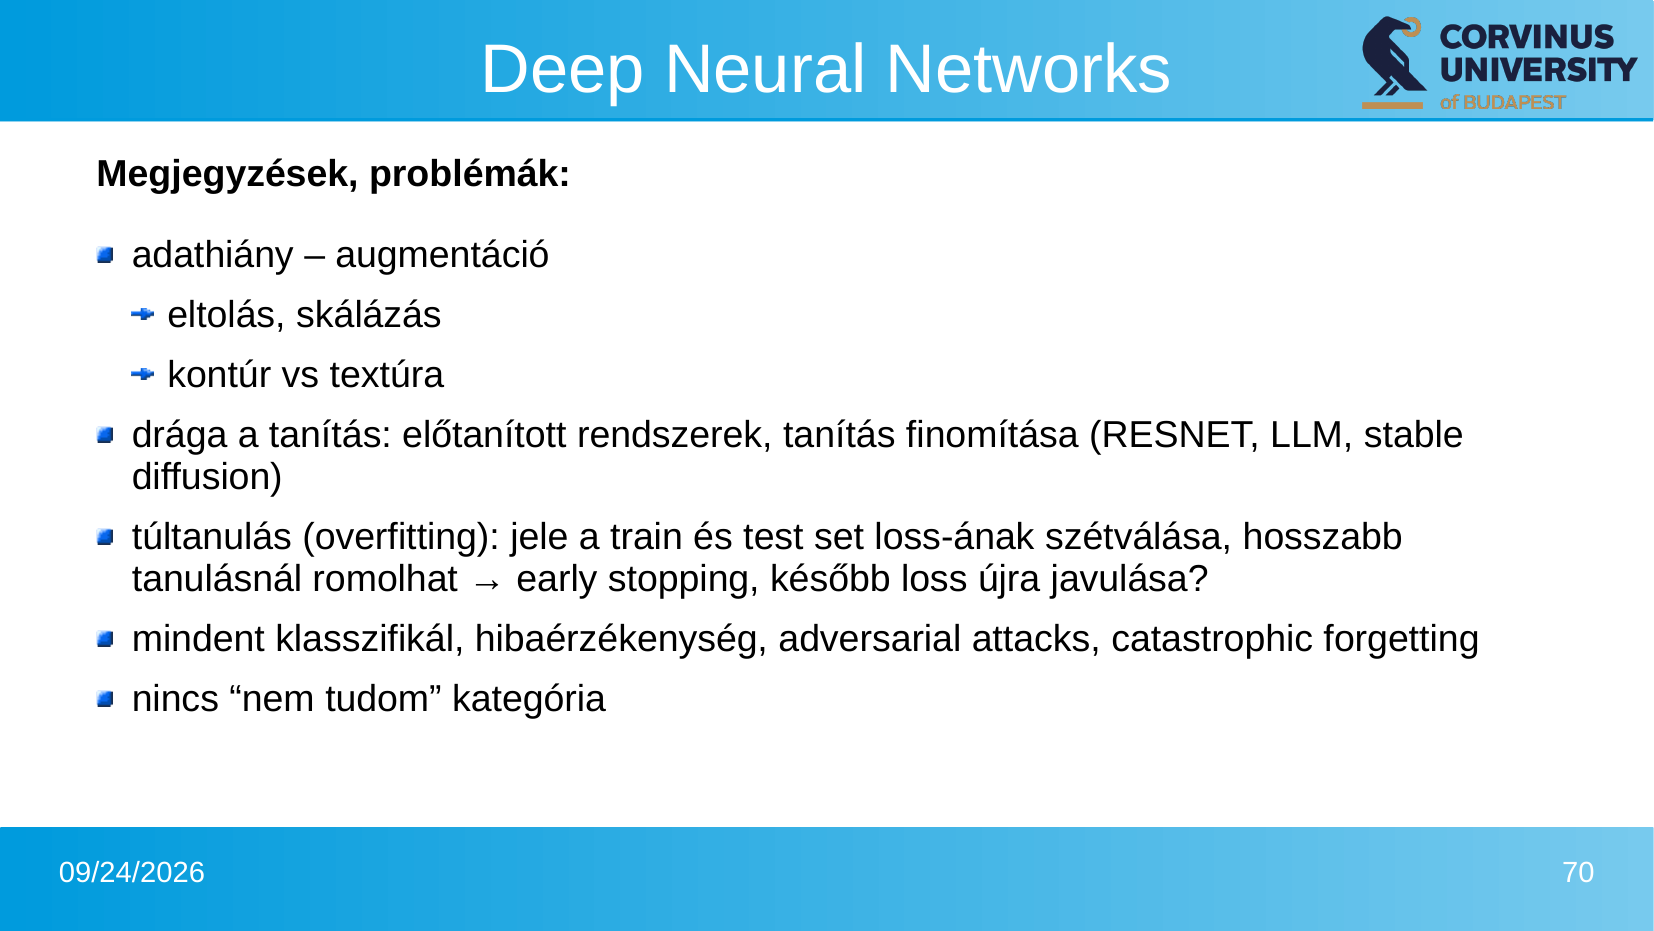

# Deep Neural Networks
Megjegyzések, problémák:
adathiány – augmentáció
eltolás, skálázás
kontúr vs textúra
drága a tanítás: előtanított rendszerek, tanítás finomítása (RESNET, LLM, stable diffusion)
túltanulás (overfitting): jele a train és test set loss-ának szétválása, hosszabb tanulásnál romolhat → early stopping, később loss újra javulása?
mindent klasszifikál, hibaérzékenység, adversarial attacks, catastrophic forgetting
nincs “nem tudom” kategória
70